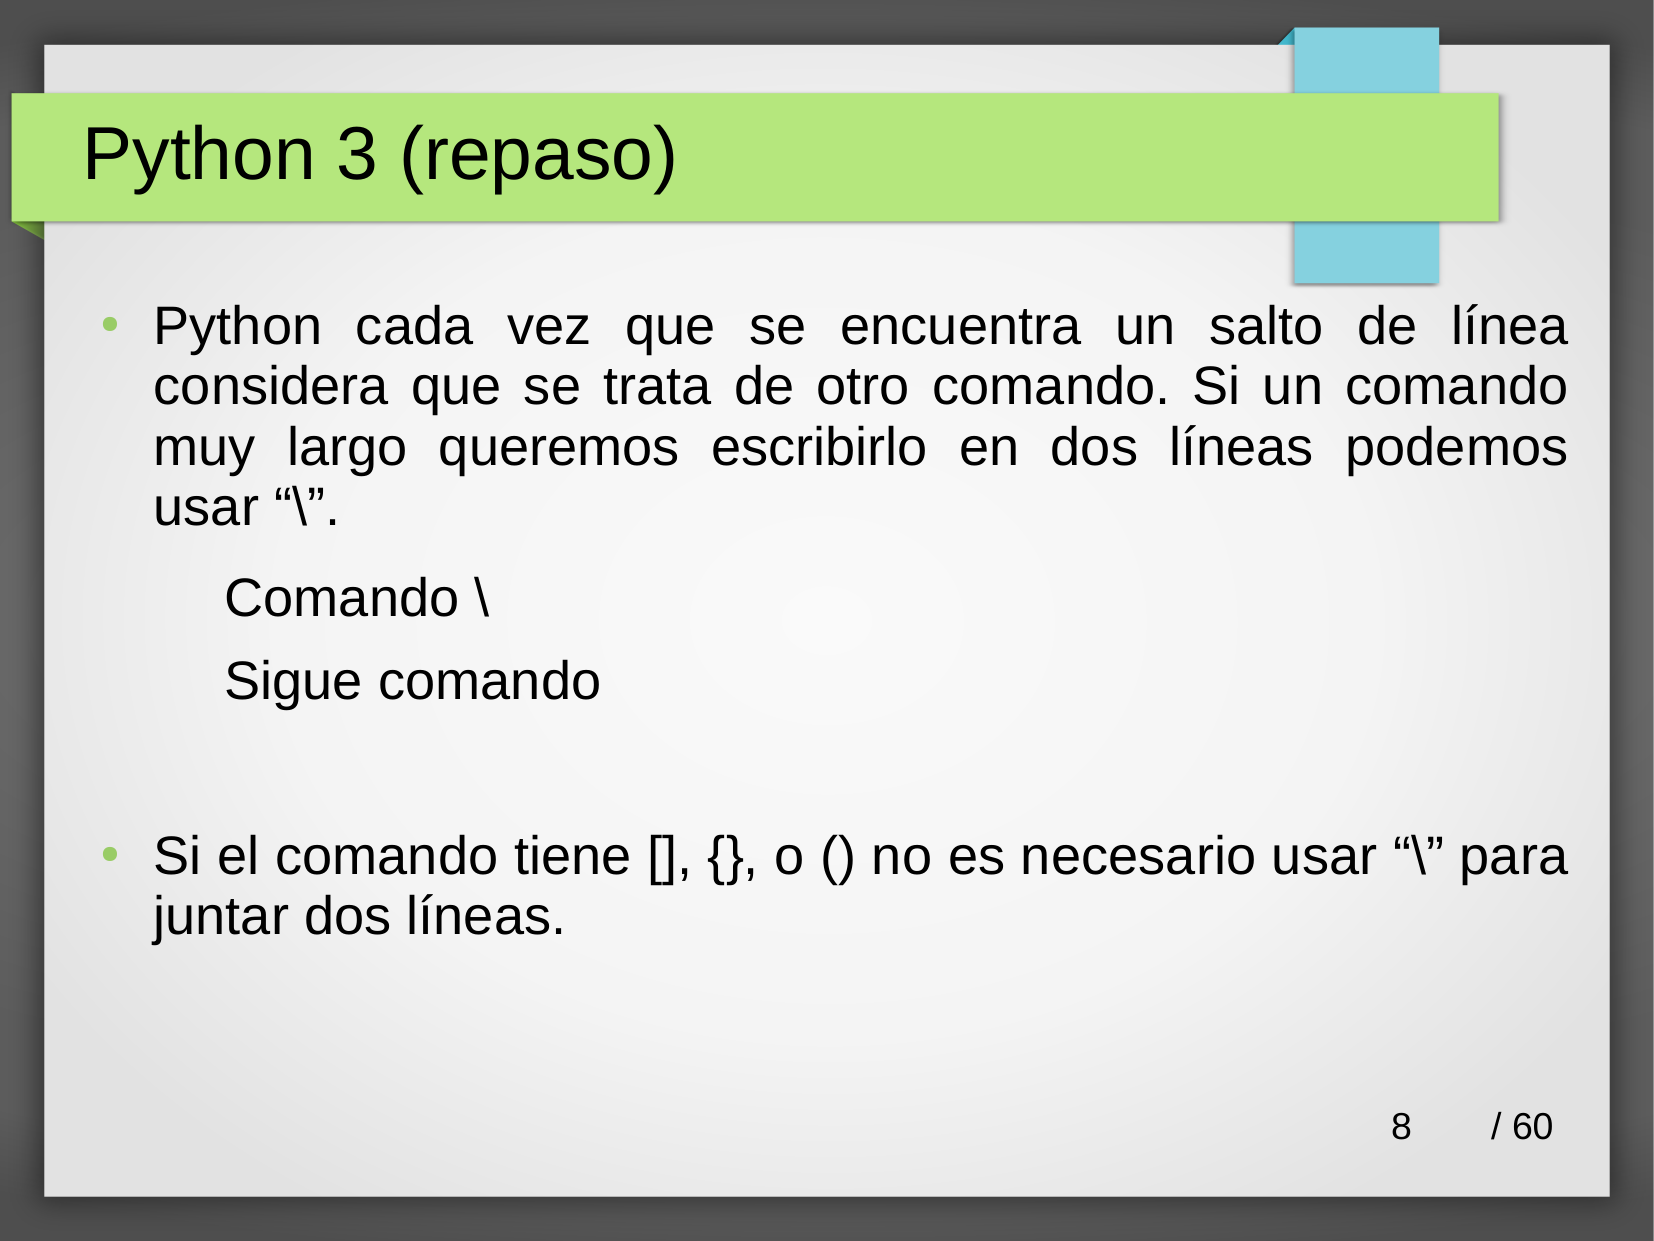

# Python 3 (repaso)
Python cada vez que se encuentra un salto de línea considera que se trata de otro comando. Si un comando muy largo queremos escribirlo en dos líneas podemos usar “\”.
Comando \
Sigue comando
Si el comando tiene [], {}, o () no es necesario usar “\” para juntar dos líneas.
/ 60